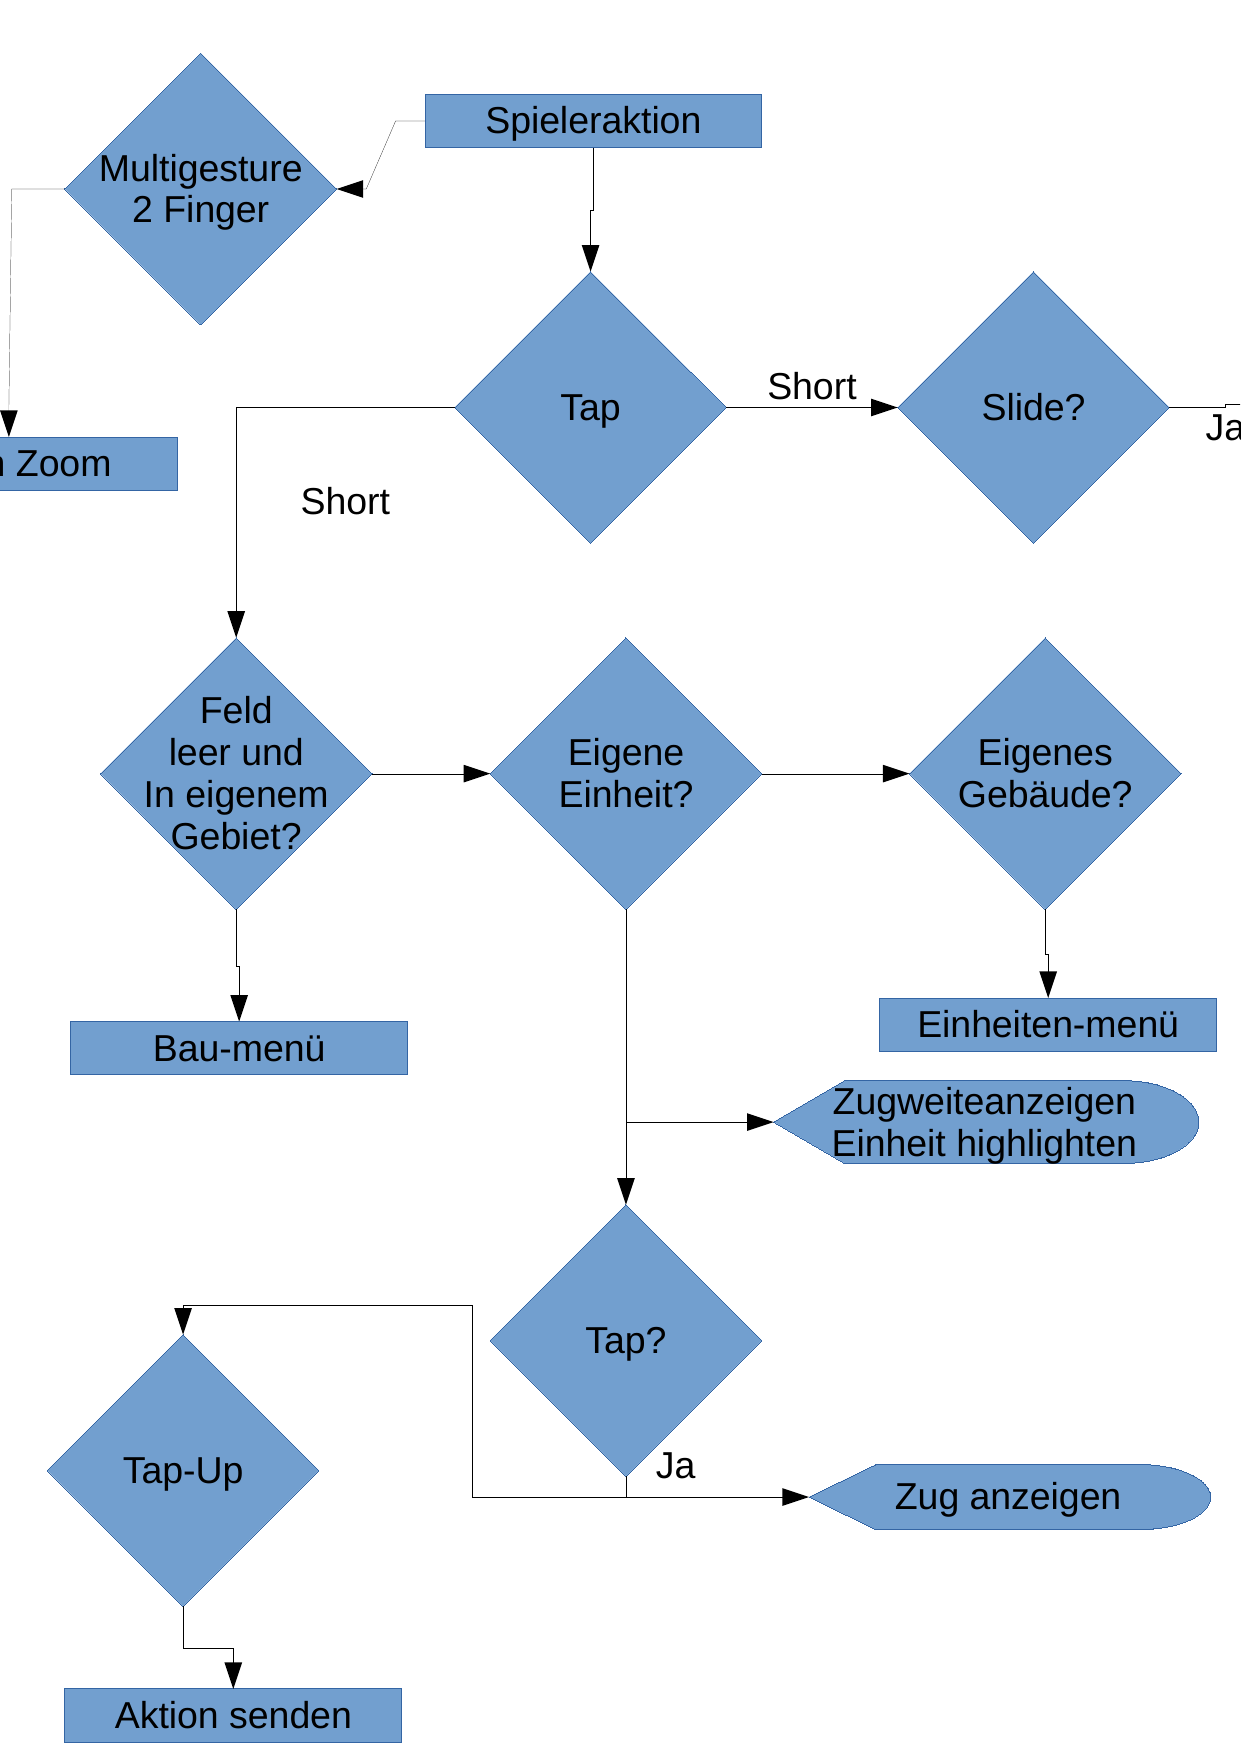

Multigesture
2 Finger
Spieleraktion
Tap
Slide?
Move World
Karten Zoom
Feld
leer und
In eigenem
Gebiet?
Eigene
Einheit?
Eigenes
Gebäude?
Einheiten-menü
Bau-menü
Zugweiteanzeigen
Einheit highlighten
Tap?
Tap-Up
Zug anzeigen
Aktion senden